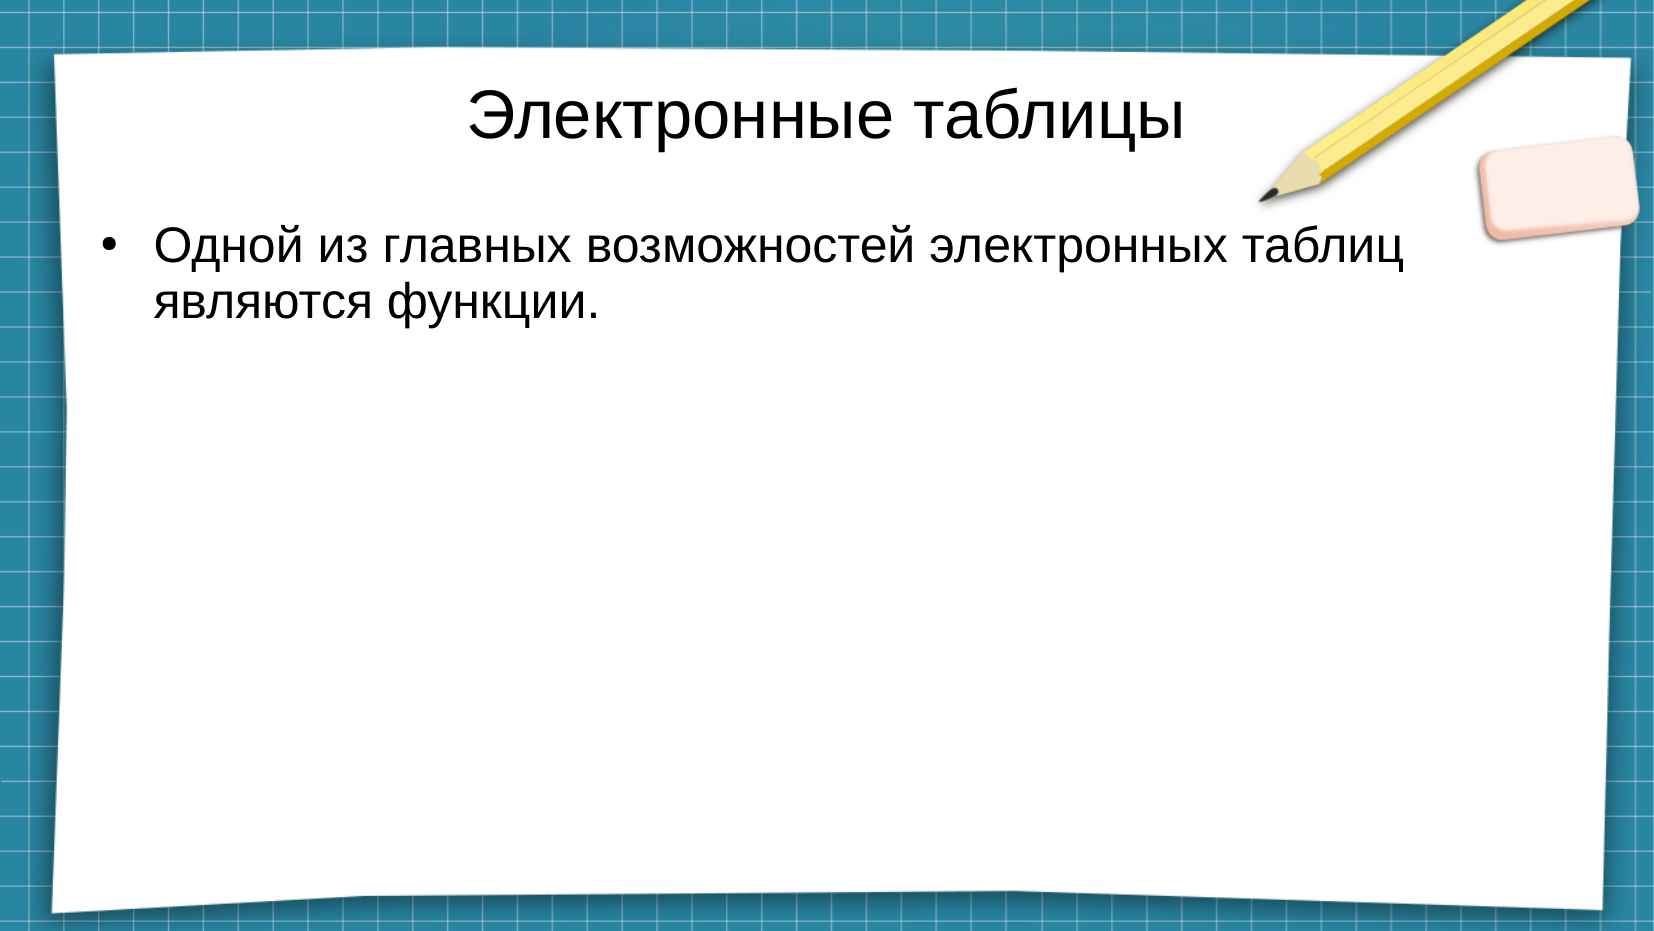

# Электронные таблицы
Одной из главных возможностей электронных таблиц являются функции.